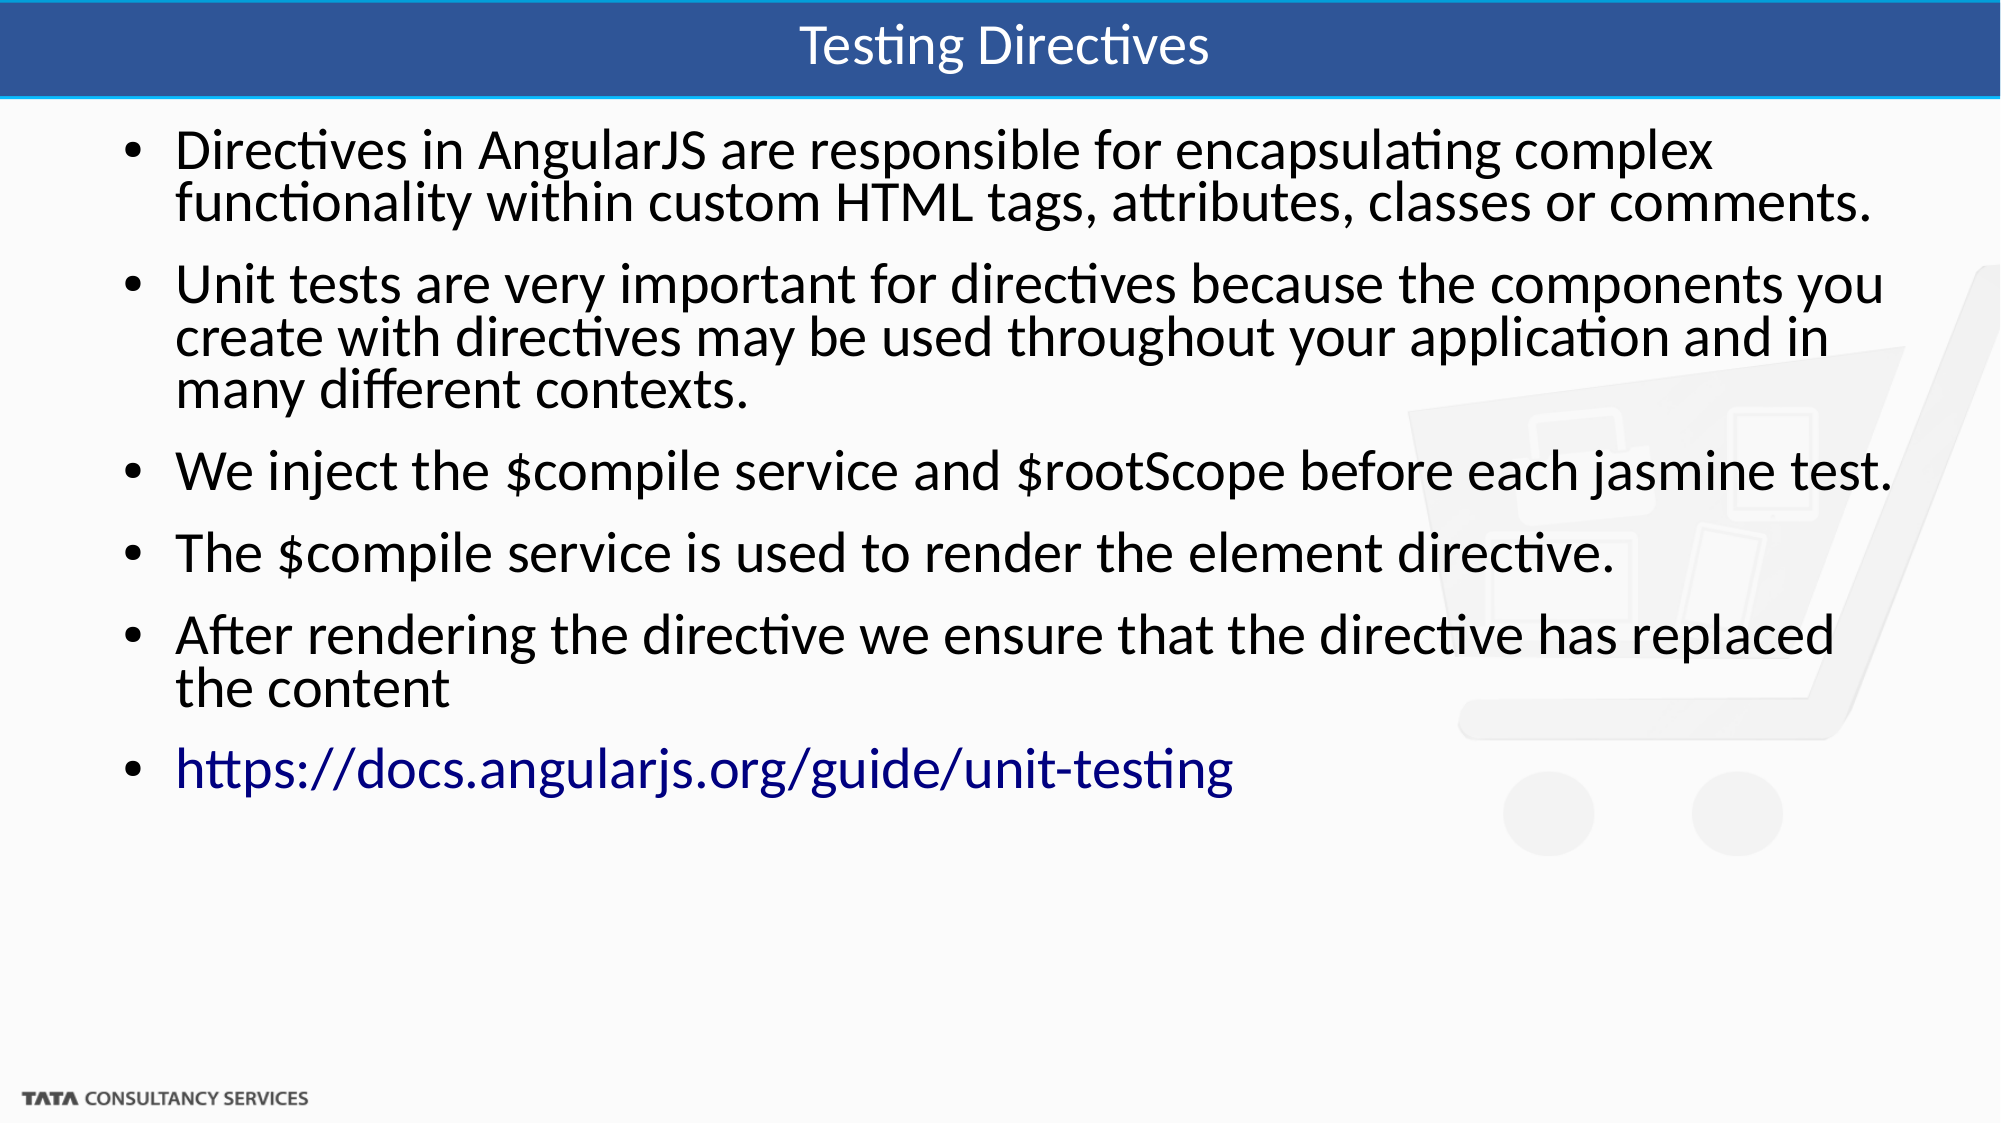

# Testing Directives
Directives in AngularJS are responsible for encapsulating complex functionality within custom HTML tags, attributes, classes or comments.
Unit tests are very important for directives because the components you create with directives may be used throughout your application and in many different contexts.
We inject the $compile service and $rootScope before each jasmine test.
The $compile service is used to render the element directive.
After rendering the directive we ensure that the directive has replaced the content
https://docs.angularjs.org/guide/unit-testing